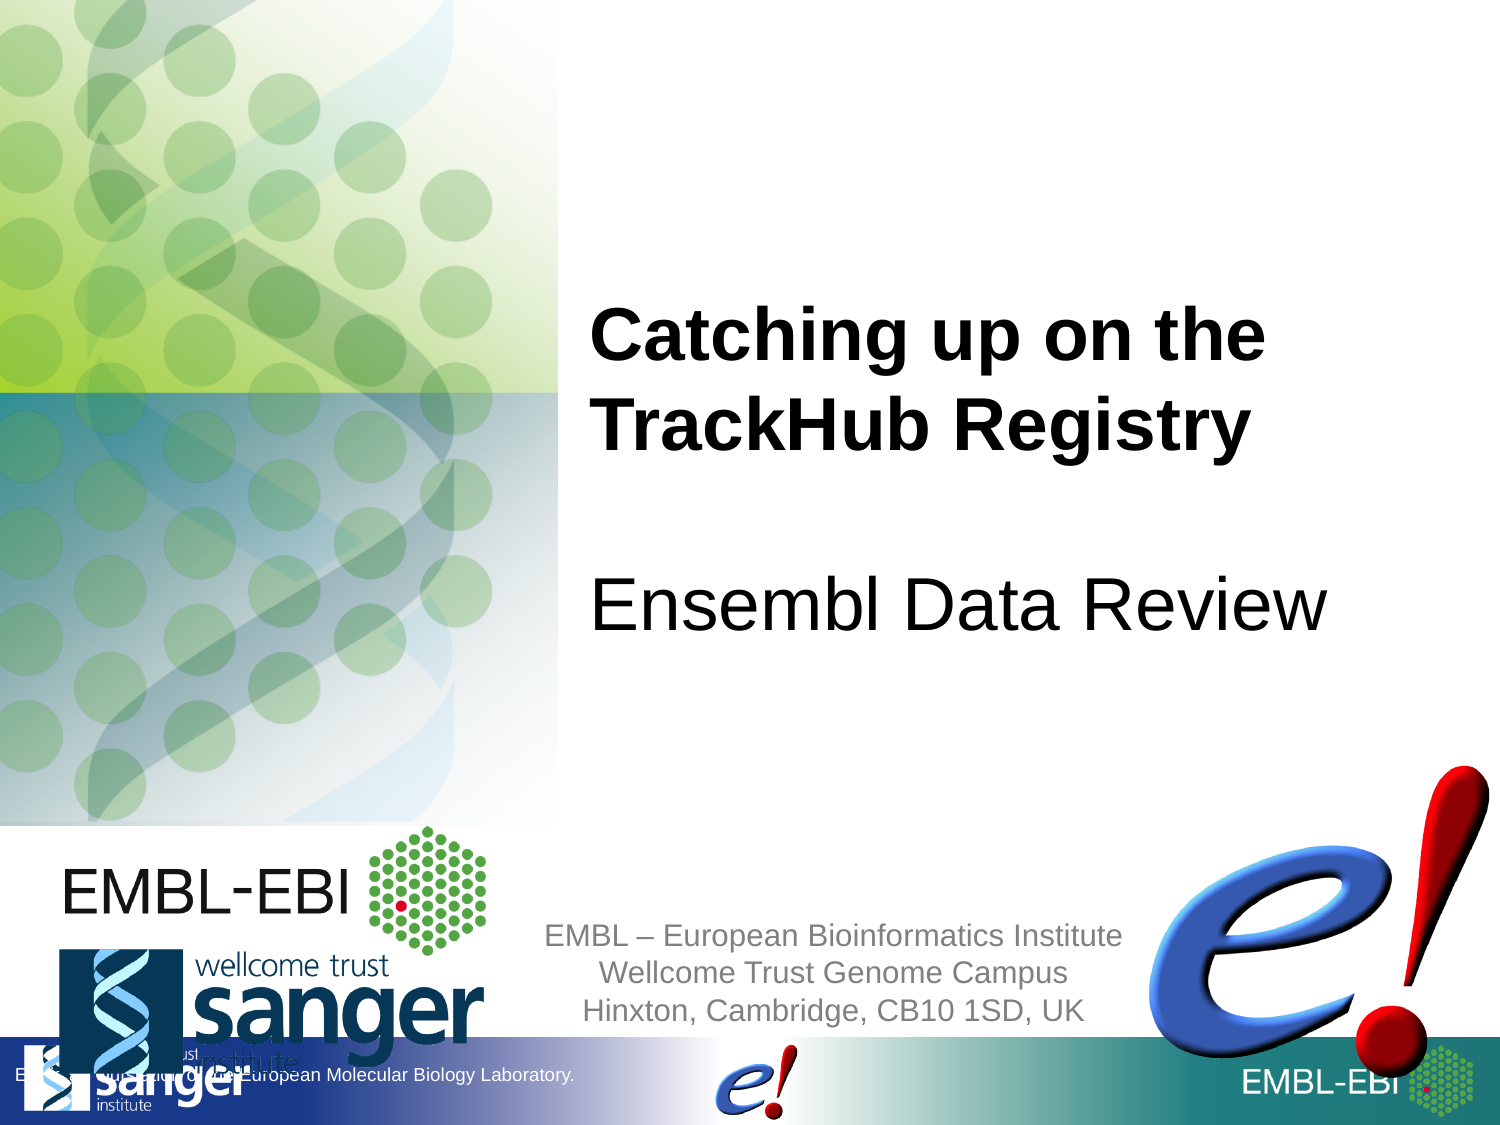

Catching up on the TrackHub Registry
Ensembl Data Review
EMBL – European Bioinformatics Institute
Wellcome Trust Genome Campus
Hinxton, Cambridge, CB10 1SD, UK